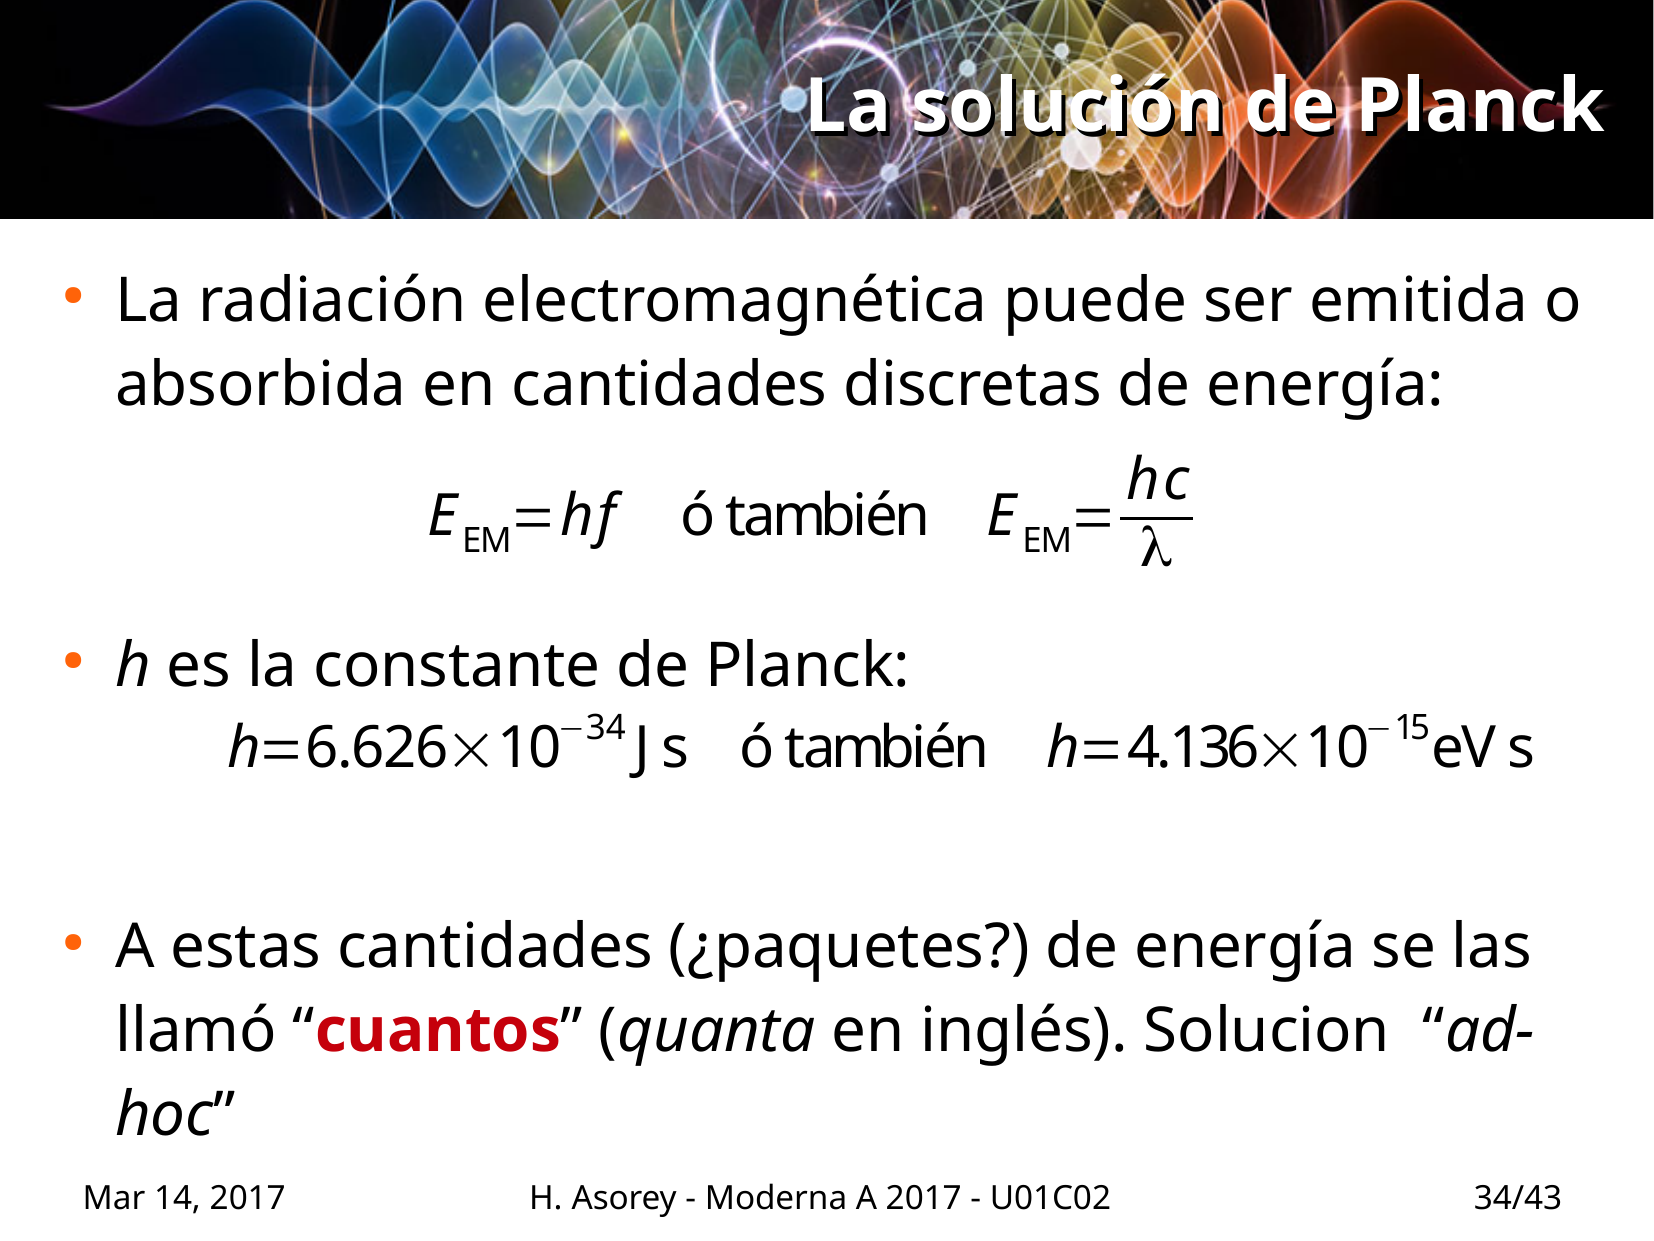

# La solución de Planck
La radiación electromagnética puede ser emitida o absorbida en cantidades discretas de energía:
h es la constante de Planck:
A estas cantidades (¿paquetes?) de energía se las llamó “cuantos” (quanta en inglés). Solucion “ad-hoc”
Mar 14, 2017
H. Asorey - Moderna A 2017 - U01C02
34